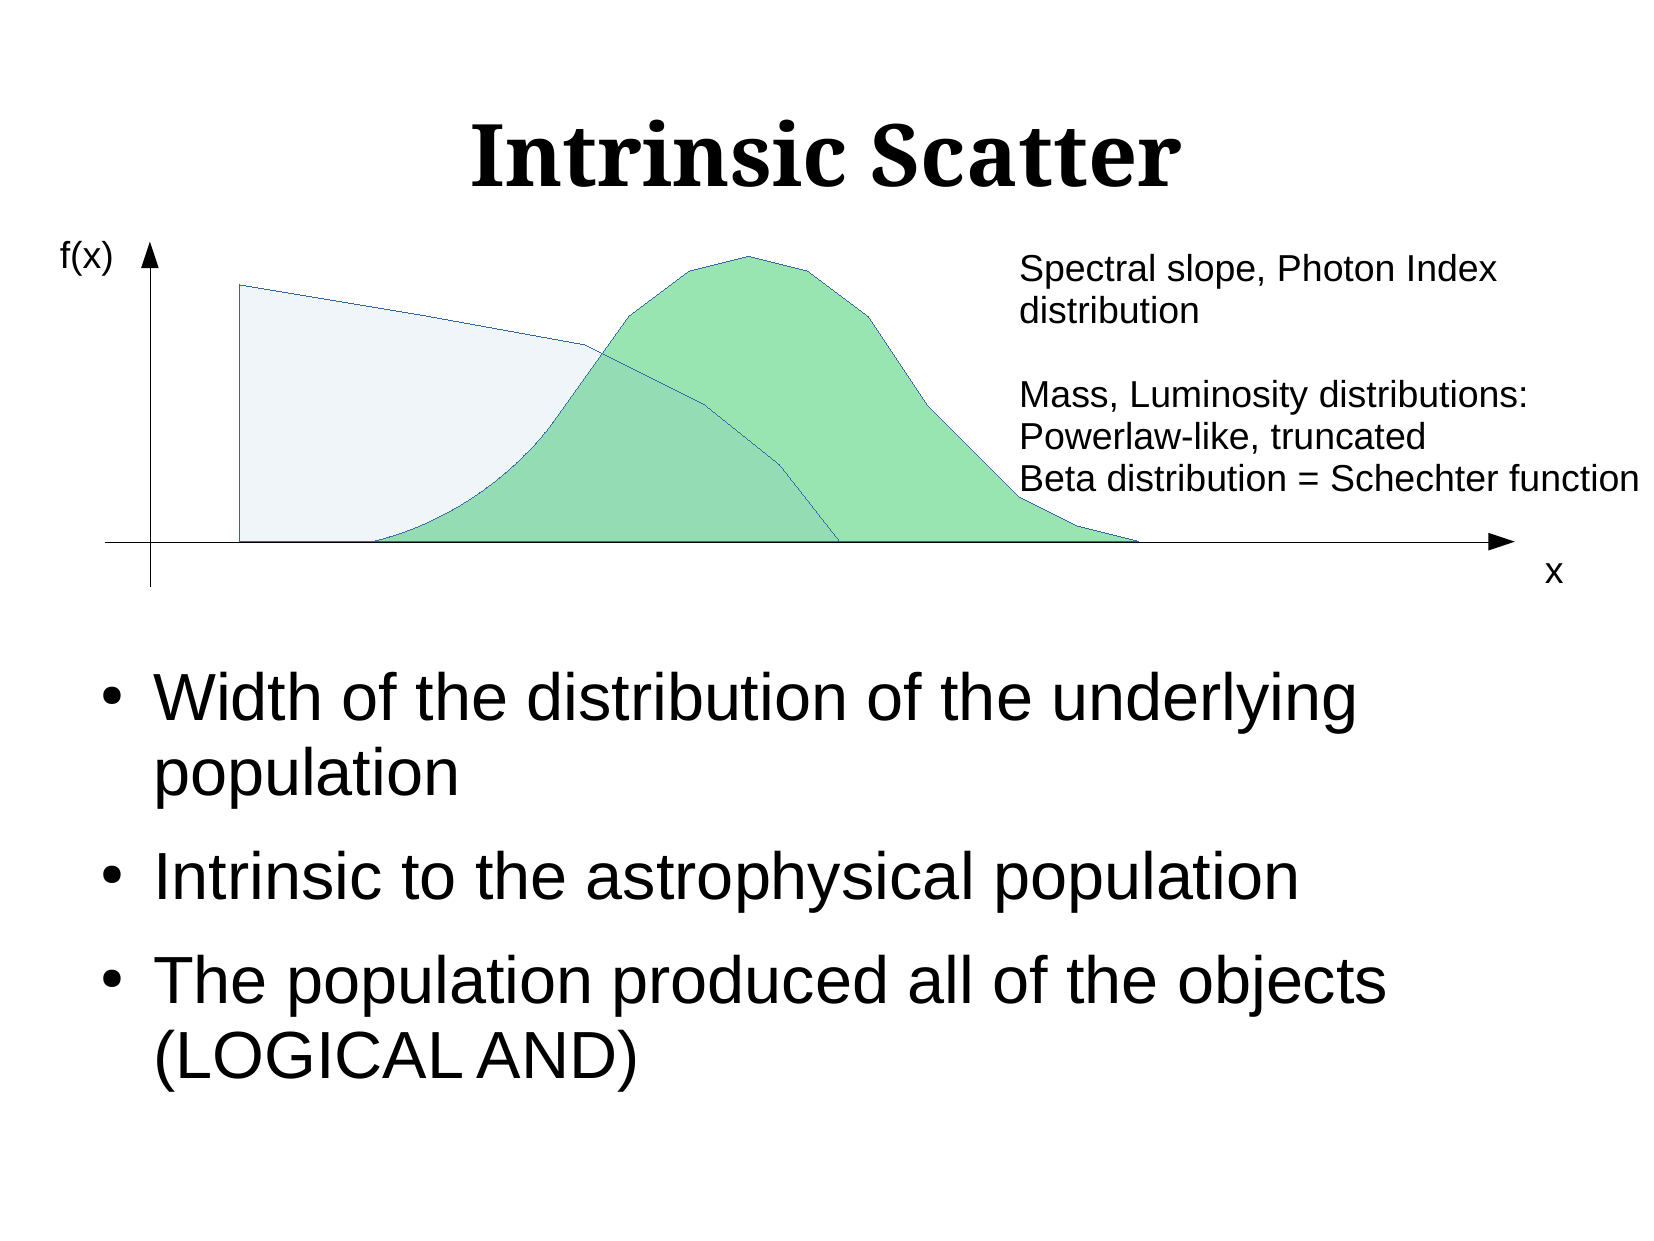

# Intrinsic Scatter
f(x)
Spectral slope, Photon Index distribution
Mass, Luminosity distributions: Powerlaw-like, truncated
Beta distribution = Schechter function
x
Width of the distribution of the underlying population
Intrinsic to the astrophysical population
The population produced all of the objects
(LOGICAL AND)